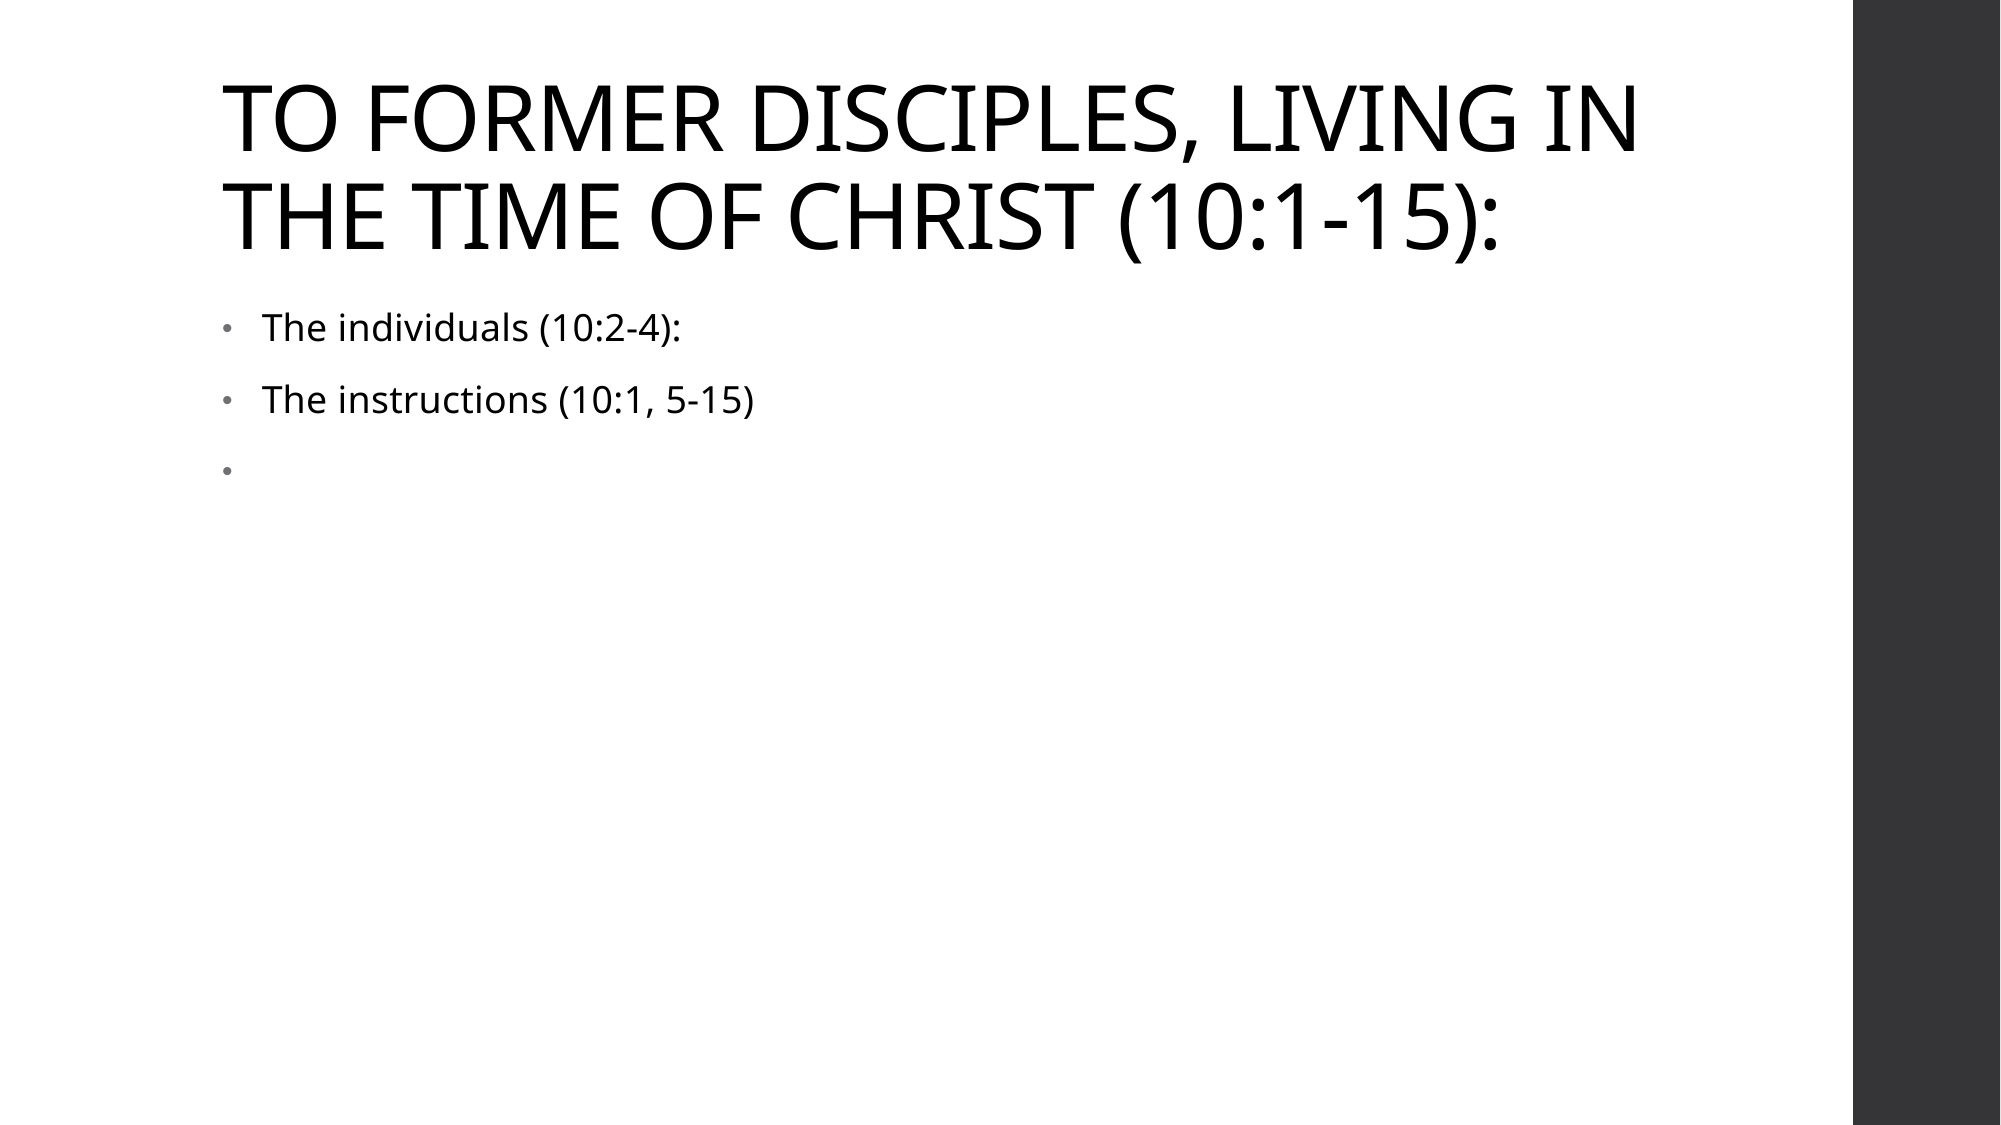

# TO FORMER DISCIPLES, LIVING IN THE TIME OF CHRIST (10:1-15):
 The individuals (10:2-4):
 The instructions (10:1, 5-15)